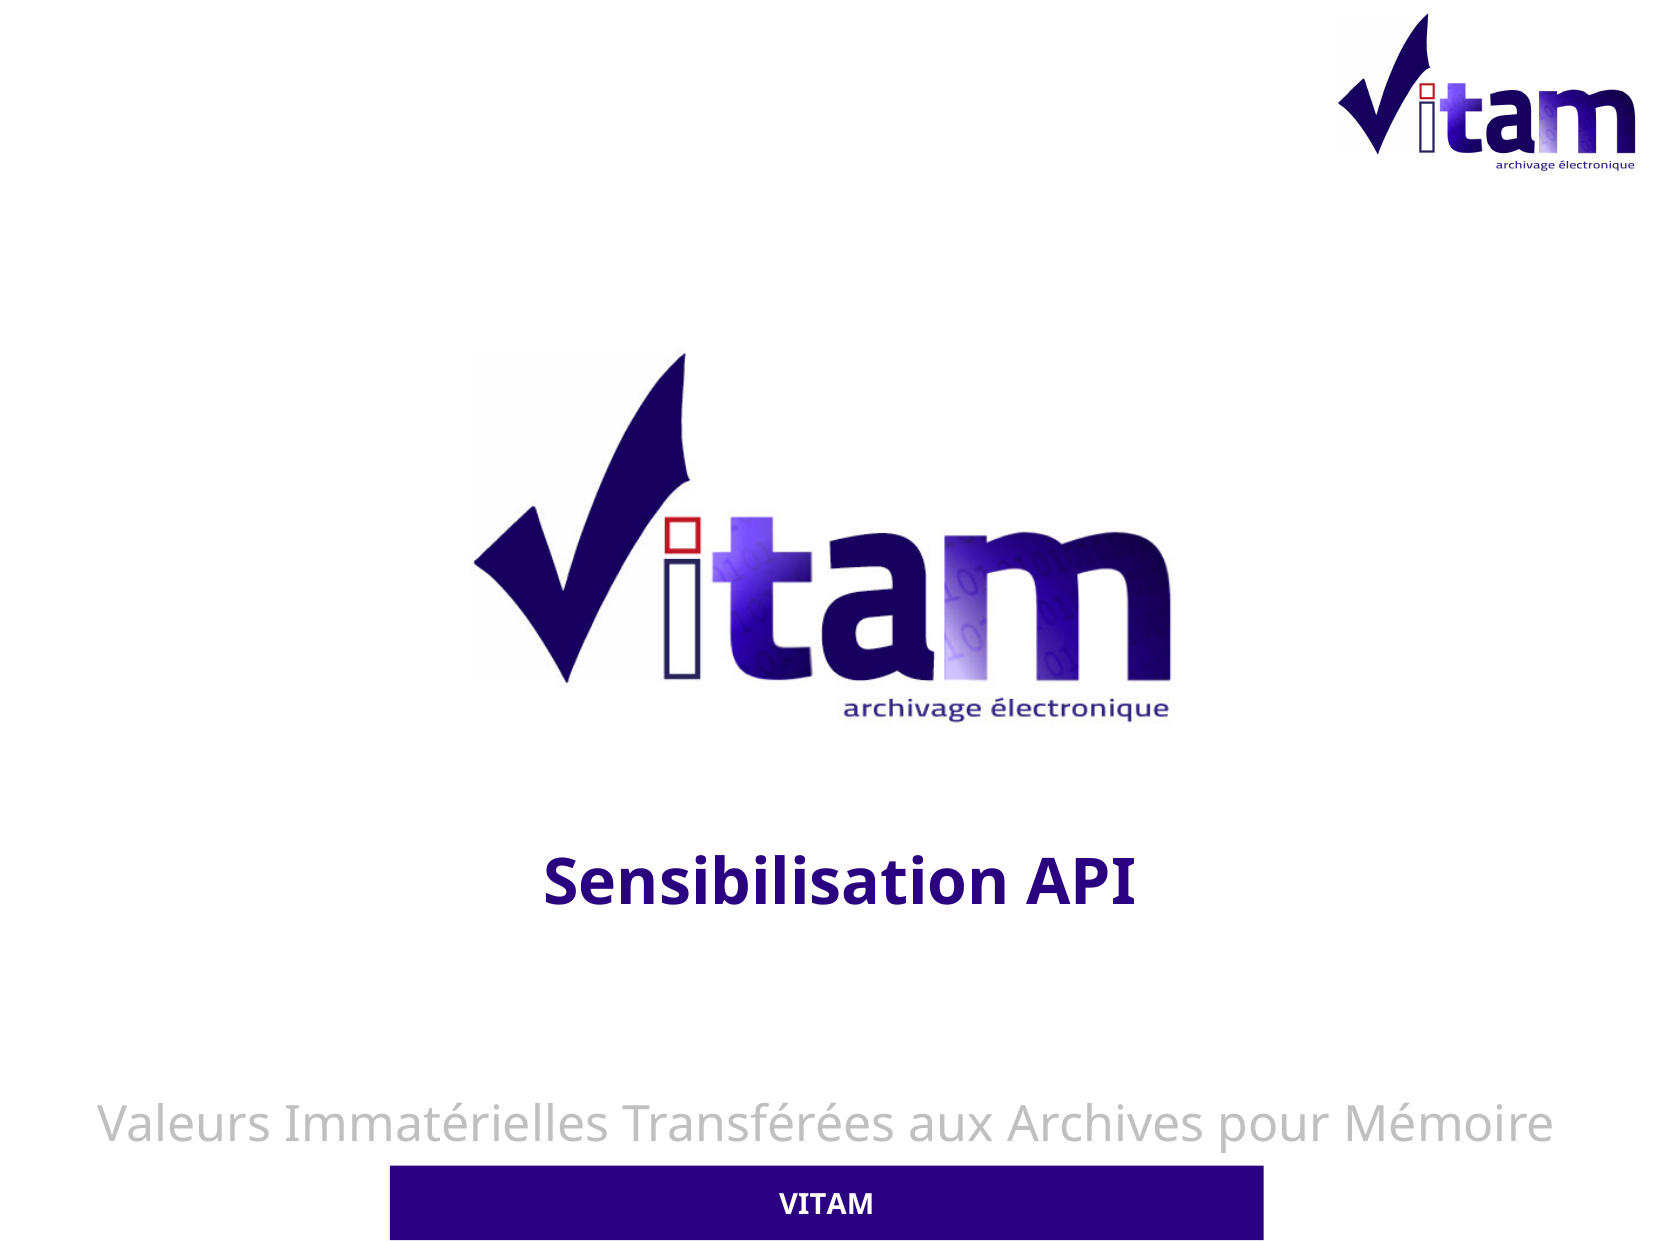

# Sensibilisation API
Valeurs Immatérielles Transférées aux Archives pour Mémoire